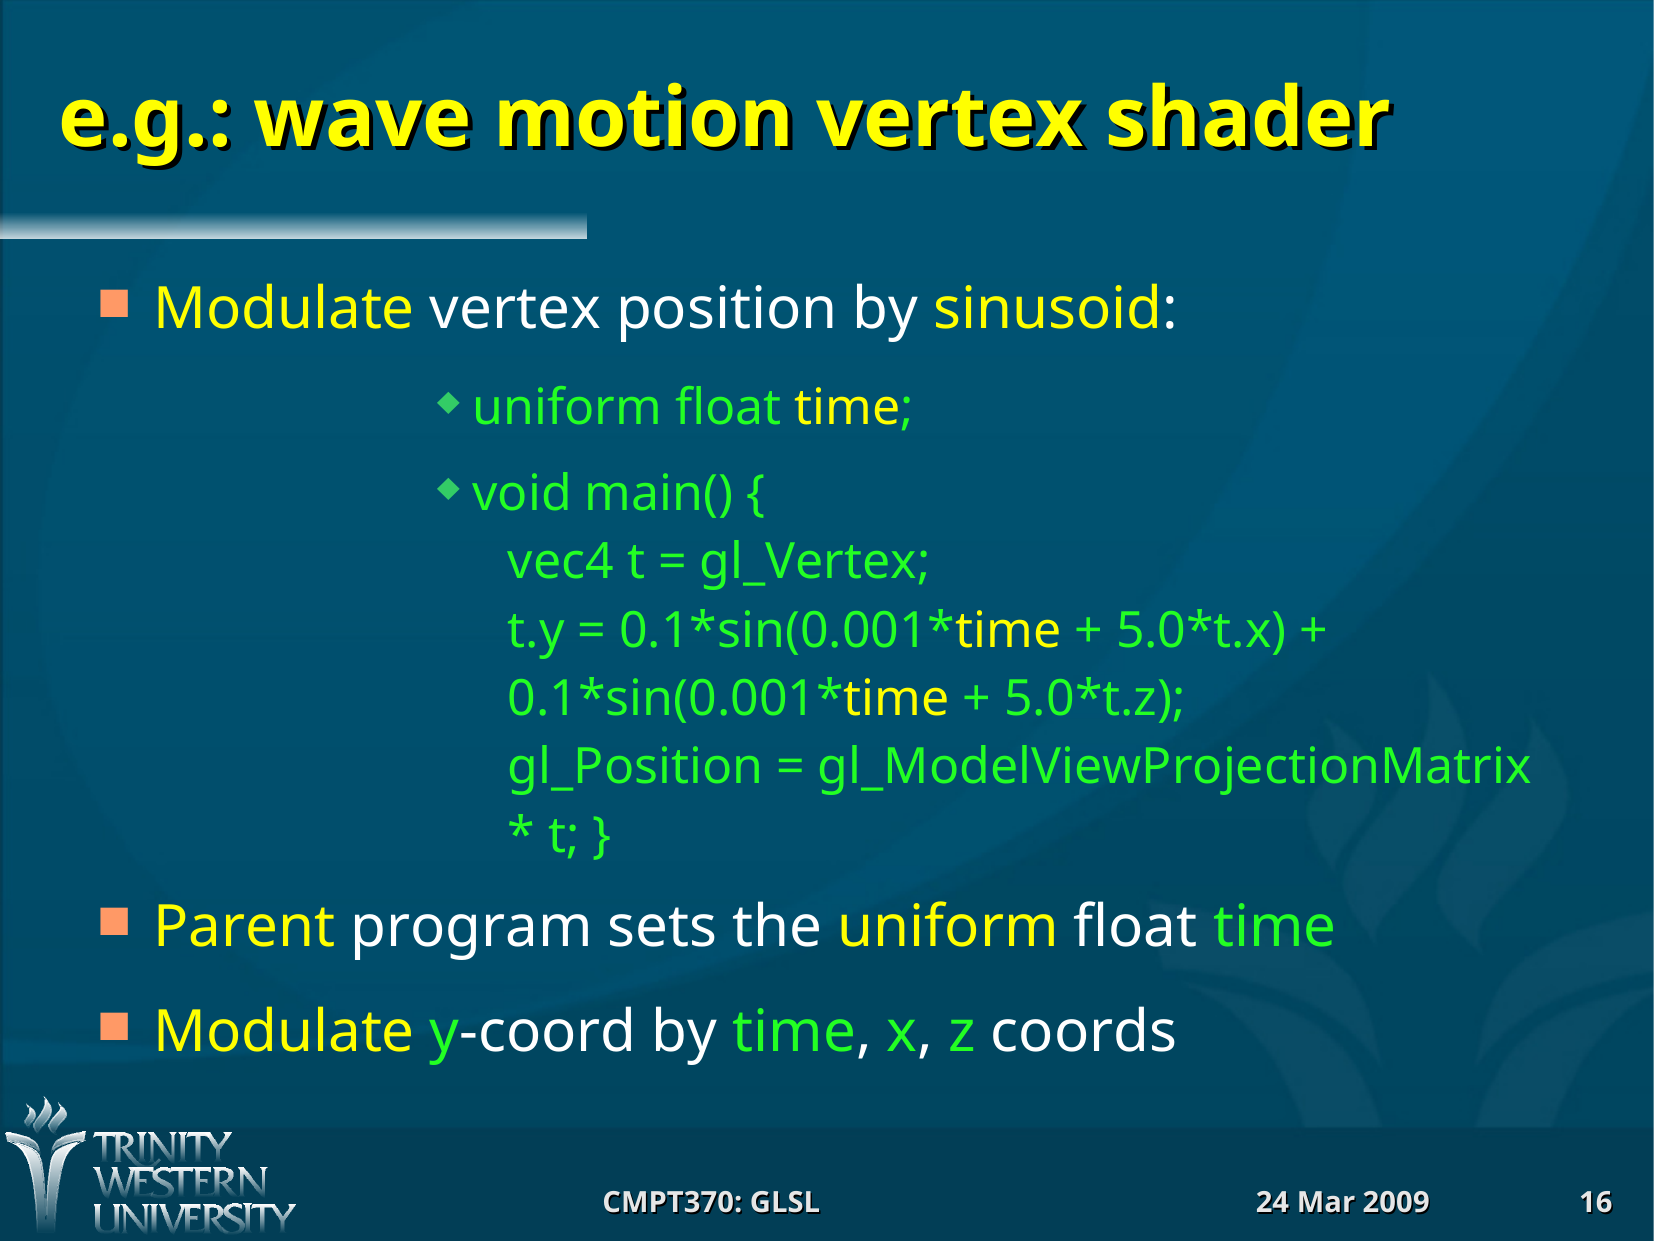

# e.g.: wave motion vertex shader
Modulate vertex position by sinusoid:
uniform float time;
void main() {
vec4 t = gl_Vertex;
t.y = 0.1*sin(0.001*time + 5.0*t.x) + 0.1*sin(0.001*time + 5.0*t.z);
gl_Position = gl_ModelViewProjectionMatrix * t; }
Parent program sets the uniform float time
Modulate y-coord by time, x, z coords
CMPT370: GLSL
24 Mar 2009
16